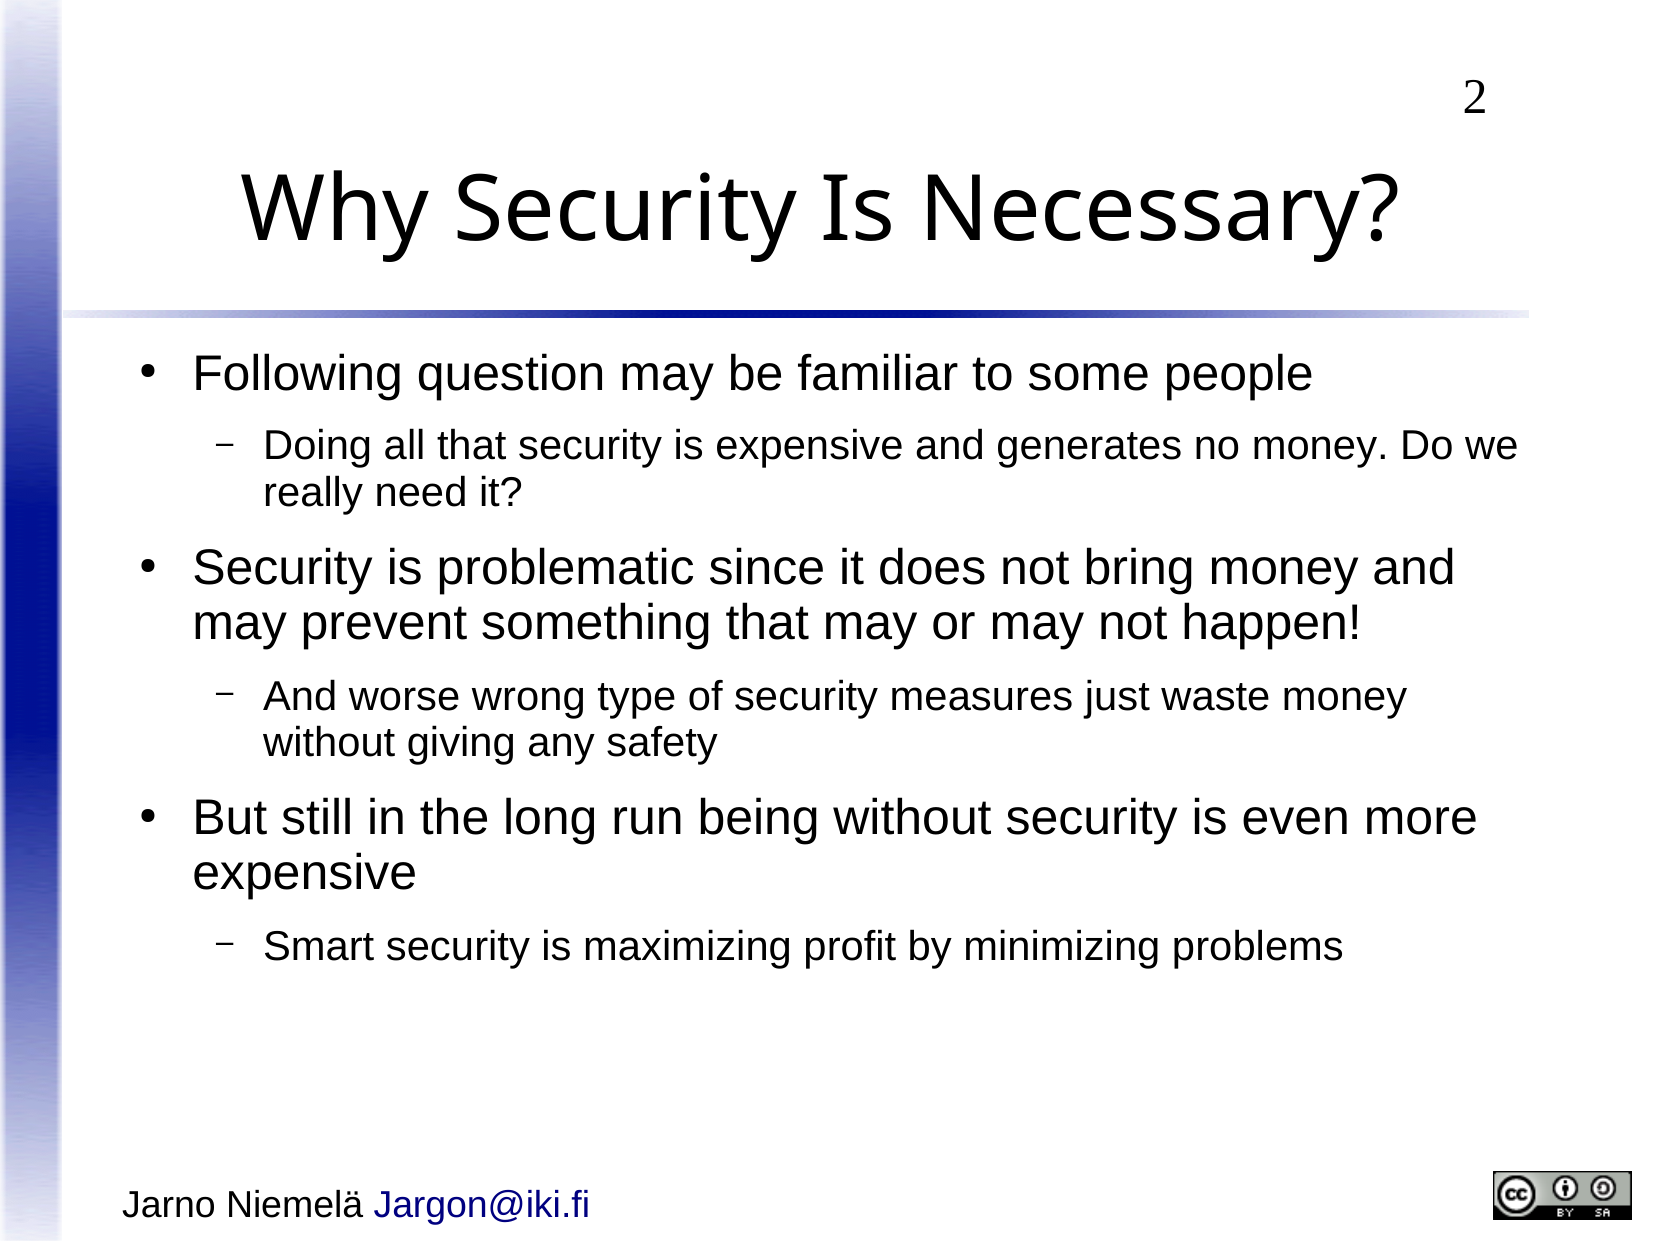

# Why Security Is Necessary?
Following question may be familiar to some people
Doing all that security is expensive and generates no money. Do we really need it?
Security is problematic since it does not bring money and may prevent something that may or may not happen!
And worse wrong type of security measures just waste money without giving any safety
But still in the long run being without security is even more expensive
Smart security is maximizing profit by minimizing problems